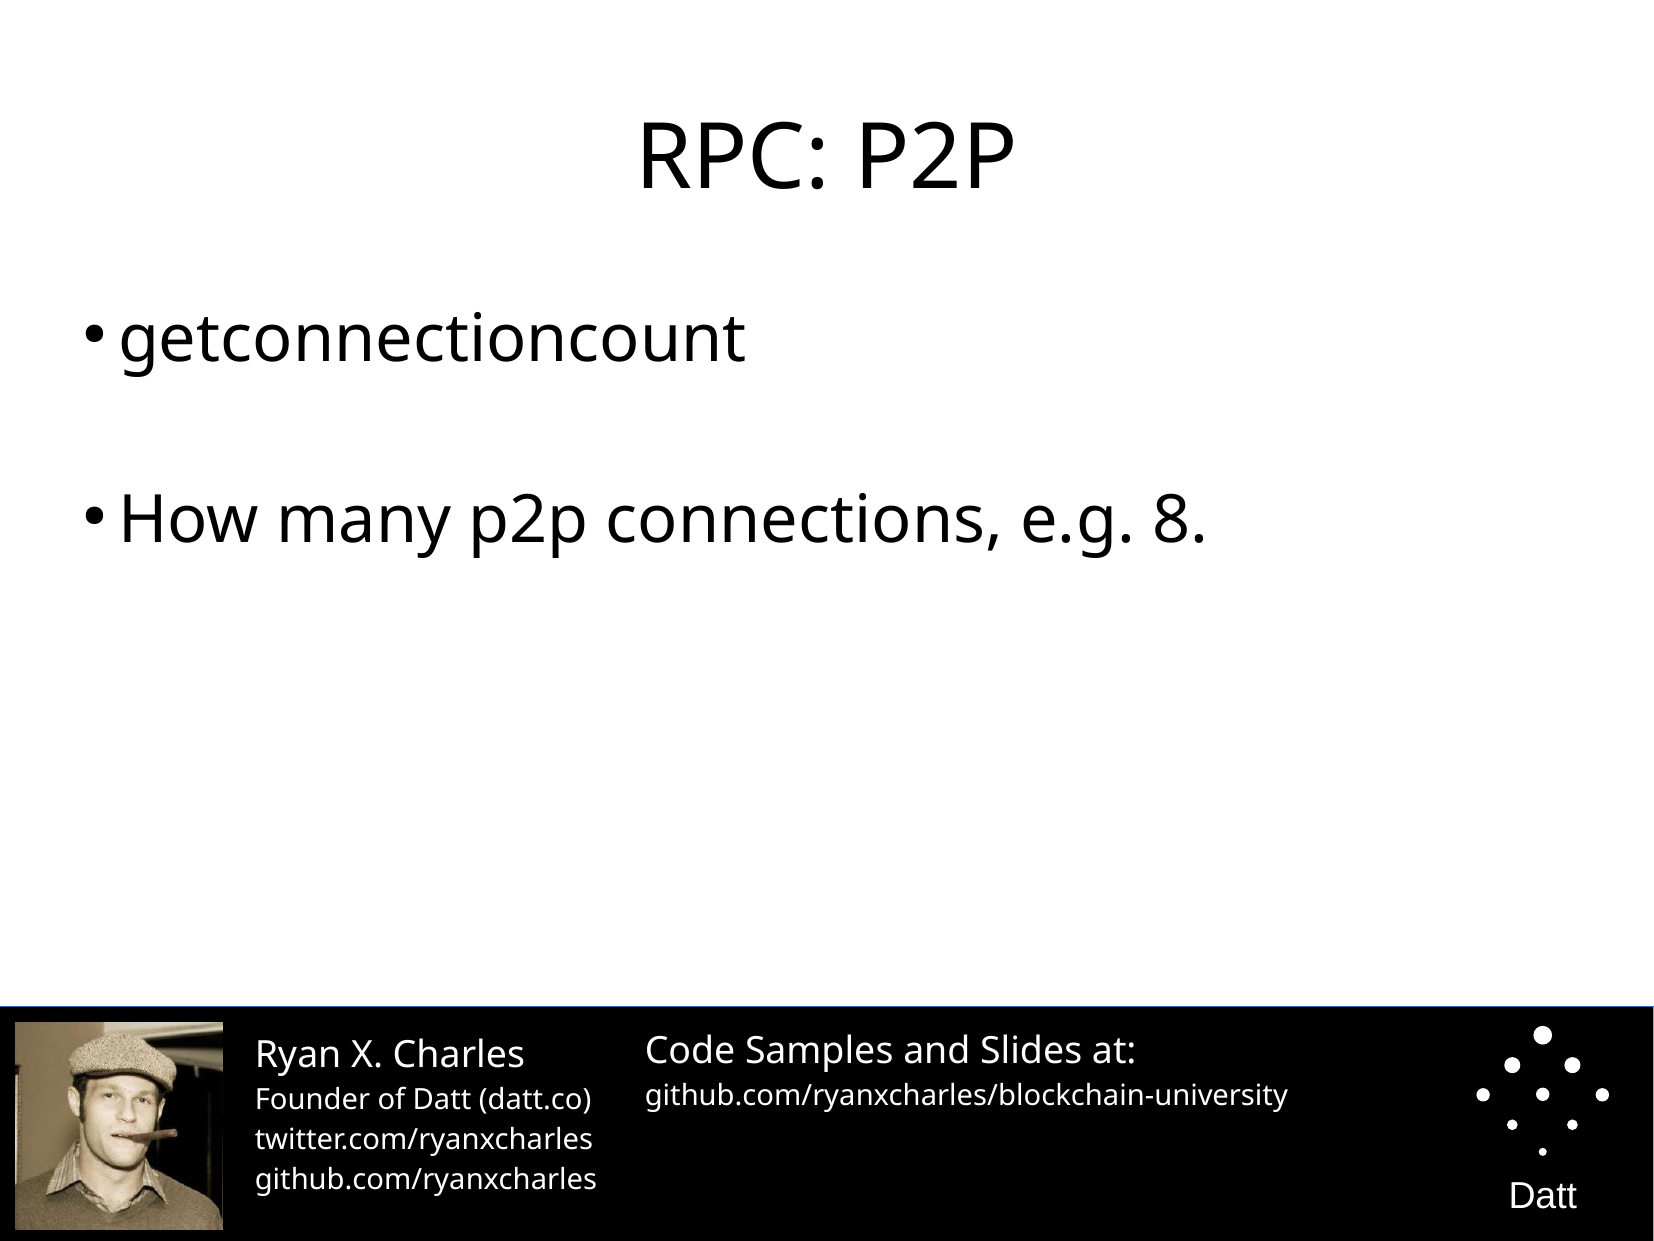

# RPC: P2P
getconnectioncount
How many p2p connections, e.g. 8.
Code Samples and Slides at:
github.com/ryanxcharles/blockchain-university
Ryan X. Charles
Founder of Datt (datt.co)
twitter.com/ryanxcharles
github.com/ryanxcharles
Datt